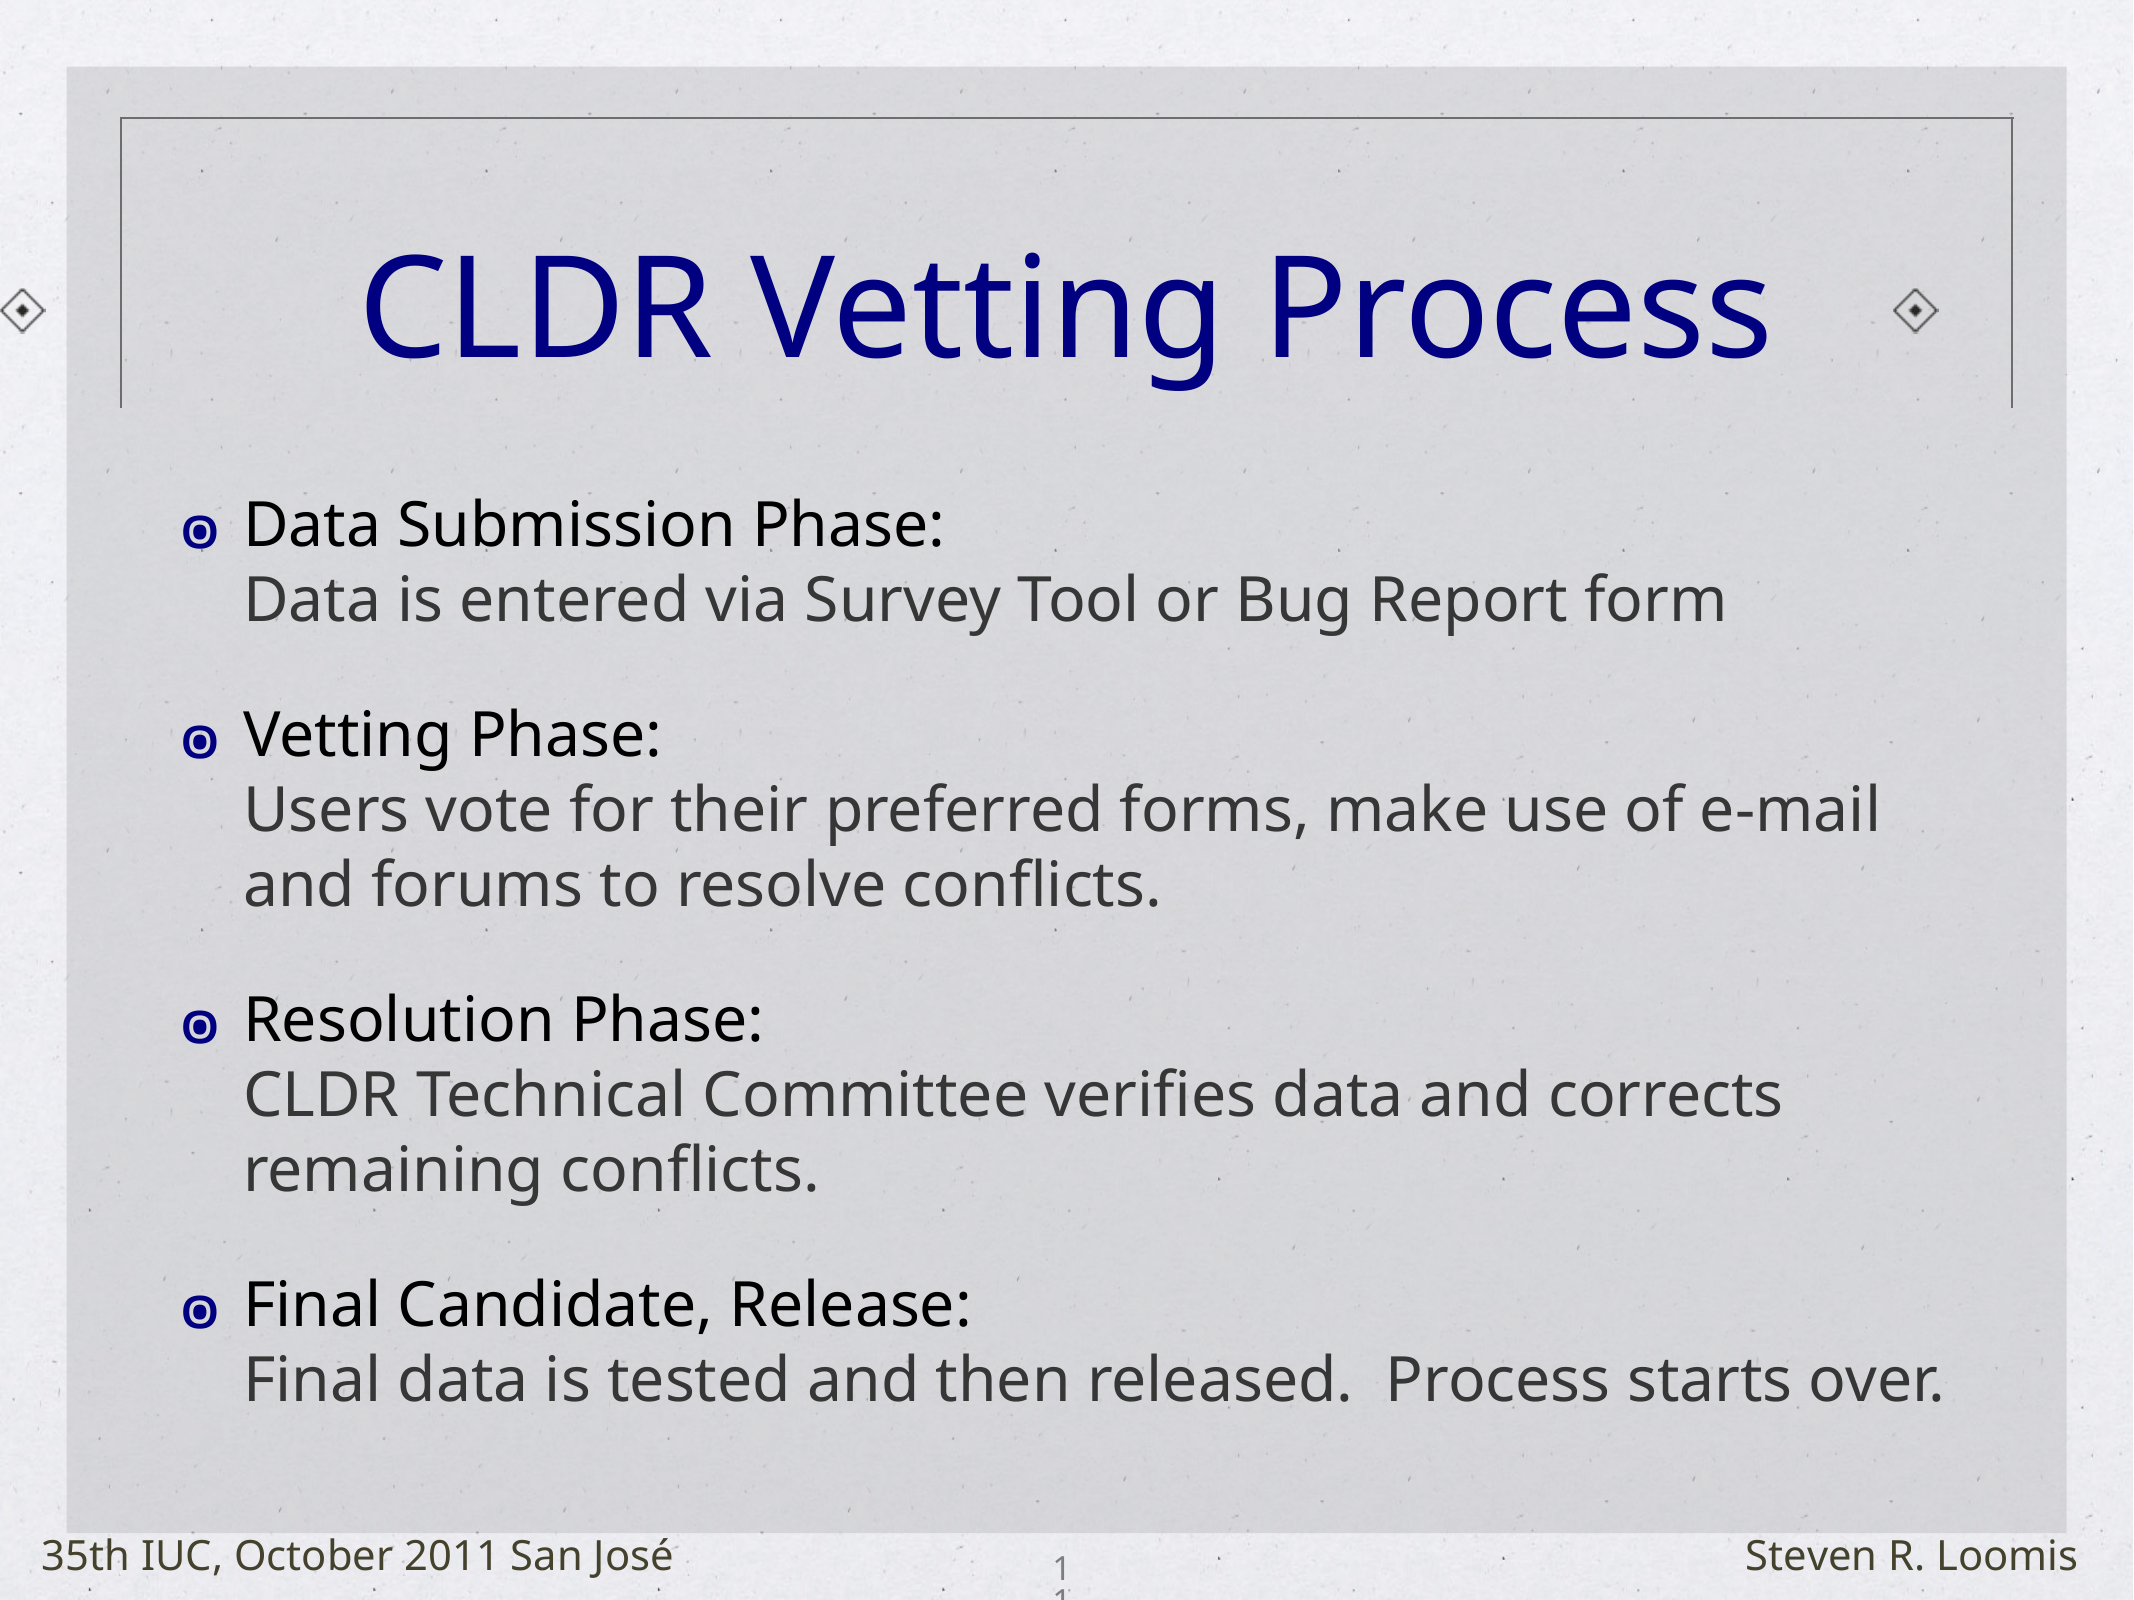

# CLDR Vetting Process
Data Submission Phase:
Data is entered via Survey Tool or Bug Report form
Vetting Phase:
Users vote for their preferred forms, make use of e-mail and forums to resolve conflicts.
Resolution Phase:
CLDR Technical Committee verifies data and corrects remaining conflicts.
Final Candidate, Release:
Final data is tested and then released. Process starts over.
11